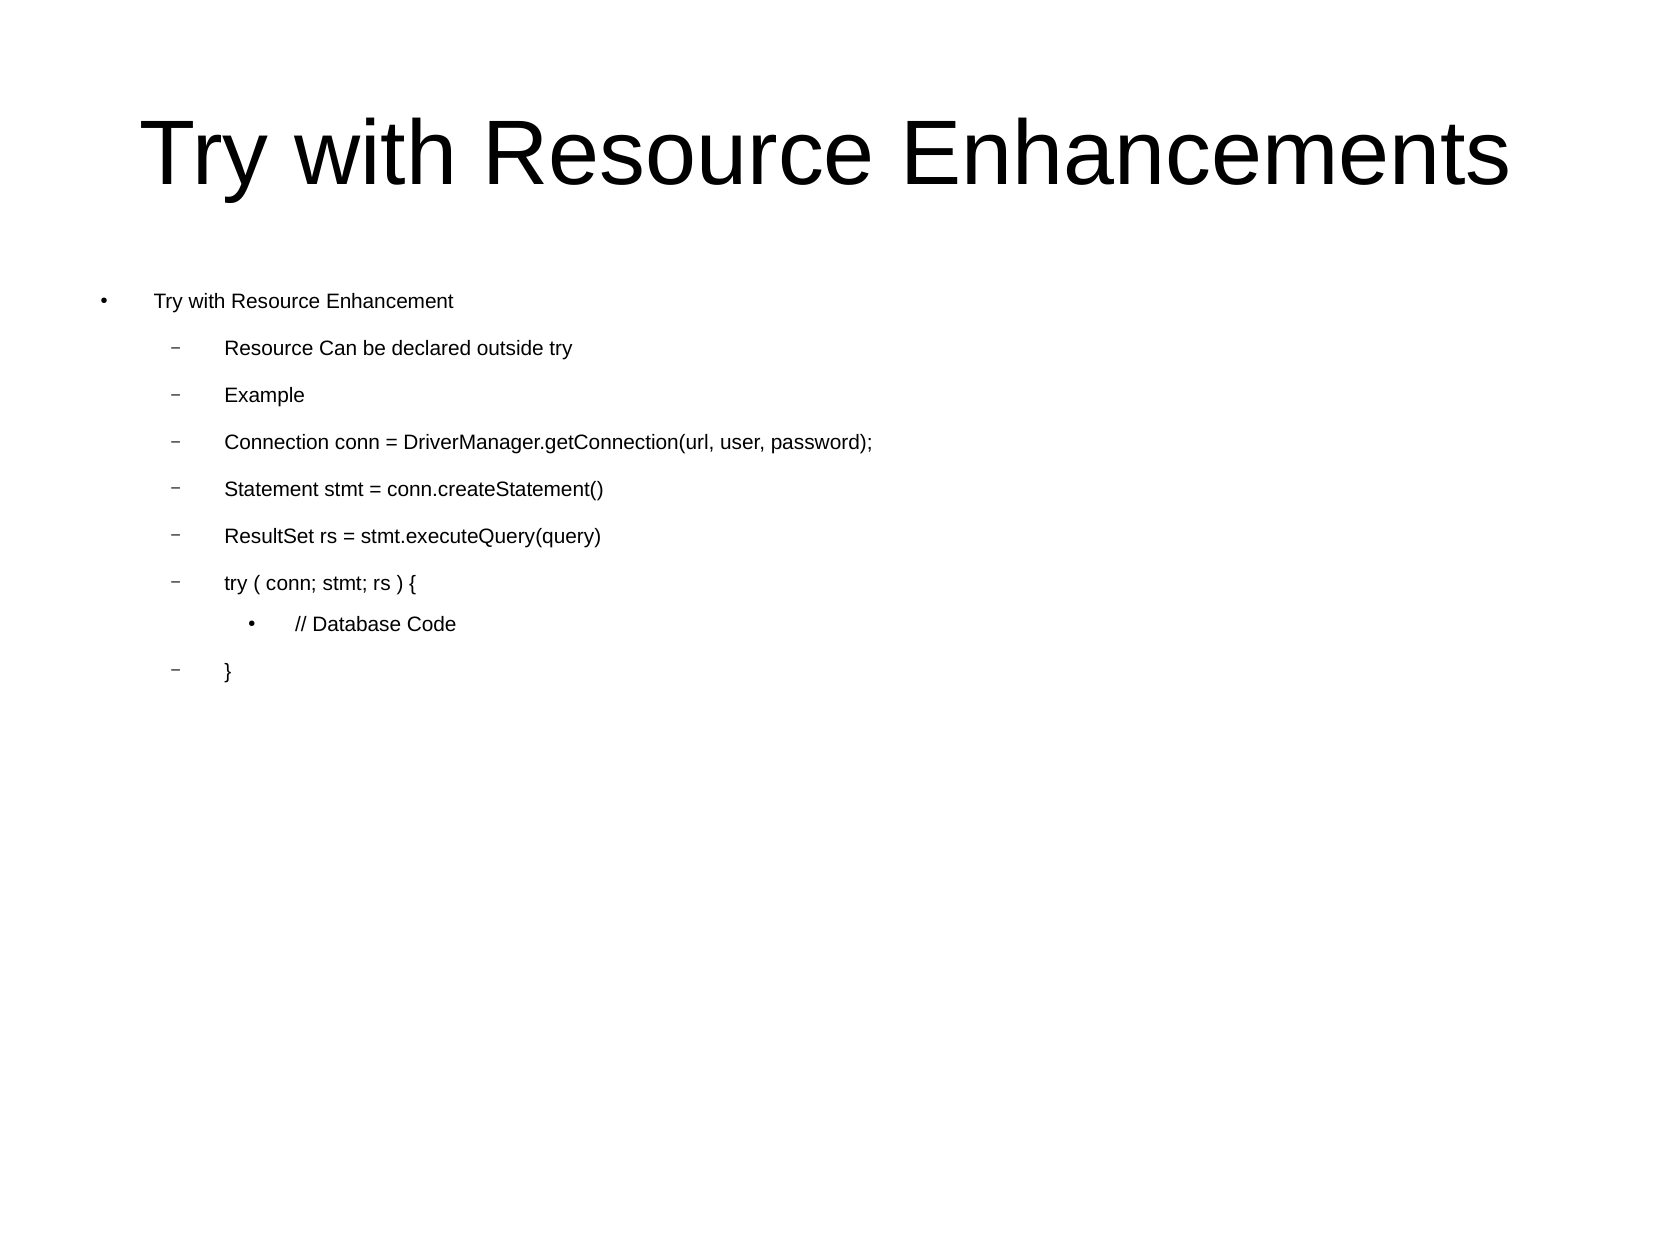

# Try with Resource Enhancements
Try with Resource Enhancement
Resource Can be declared outside try
Example
Connection conn = DriverManager.getConnection(url, user, password);
Statement stmt = conn.createStatement()
ResultSet rs = stmt.executeQuery(query)
try ( conn; stmt; rs ) {
// Database Code
}